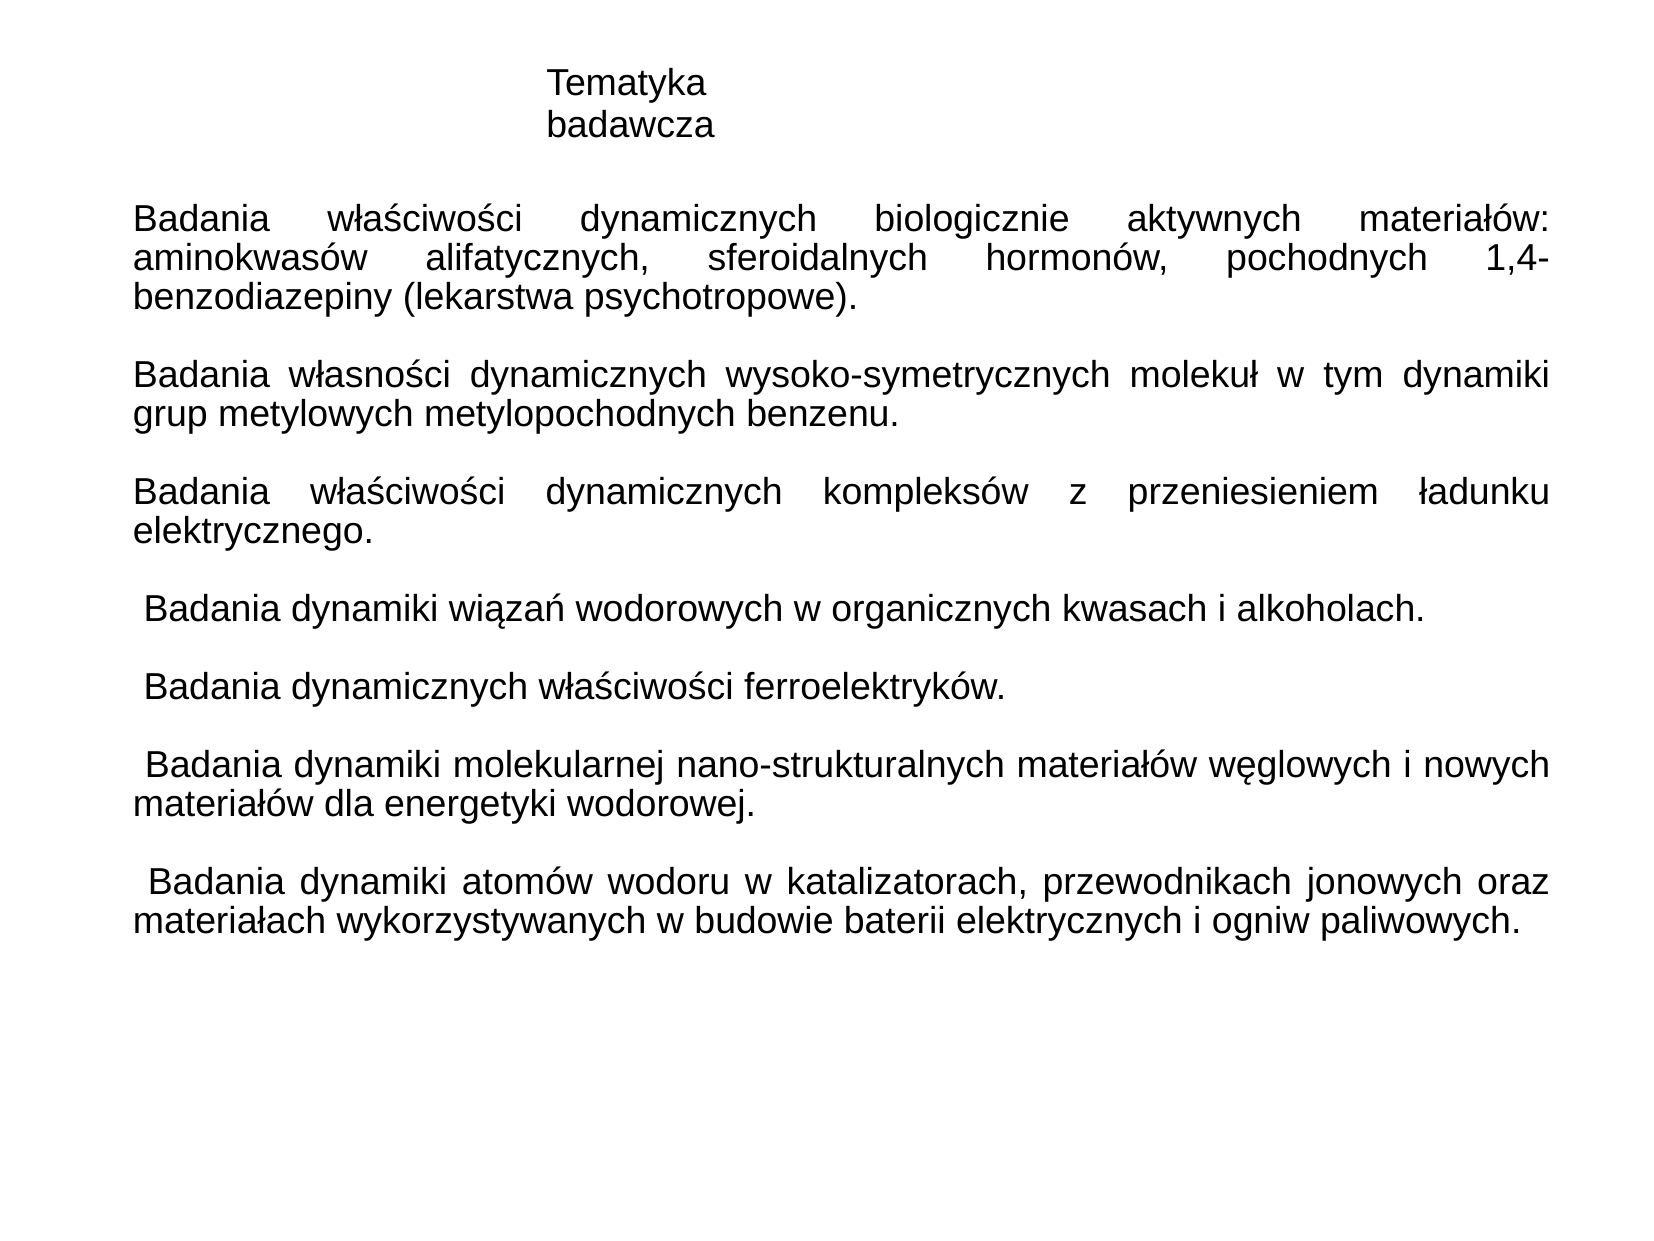

Tematyka badawcza
Badania właściwości dynamicznych biologicznie aktywnych materiałów: aminokwasów alifatycznych, sferoidalnych hormonów, pochodnych 1,4-benzodiazepiny (lekarstwa psychotropowe).
Badania własności dynamicznych wysoko-symetrycznych molekuł w tym dynamiki grup metylowych metylopochodnych benzenu.
Badania właściwości dynamicznych kompleksów z przeniesieniem ładunku elektrycznego.
 Badania dynamiki wiązań wodorowych w organicznych kwasach i alkoholach.
 Badania dynamicznych właściwości ferroelektryków.
 Badania dynamiki molekularnej nano-strukturalnych materiałów węglowych i nowych materiałów dla energetyki wodorowej.
 Badania dynamiki atomów wodoru w katalizatorach, przewodnikach jonowych oraz materiałach wykorzystywanych w budowie baterii elektrycznych i ogniw paliwowych.